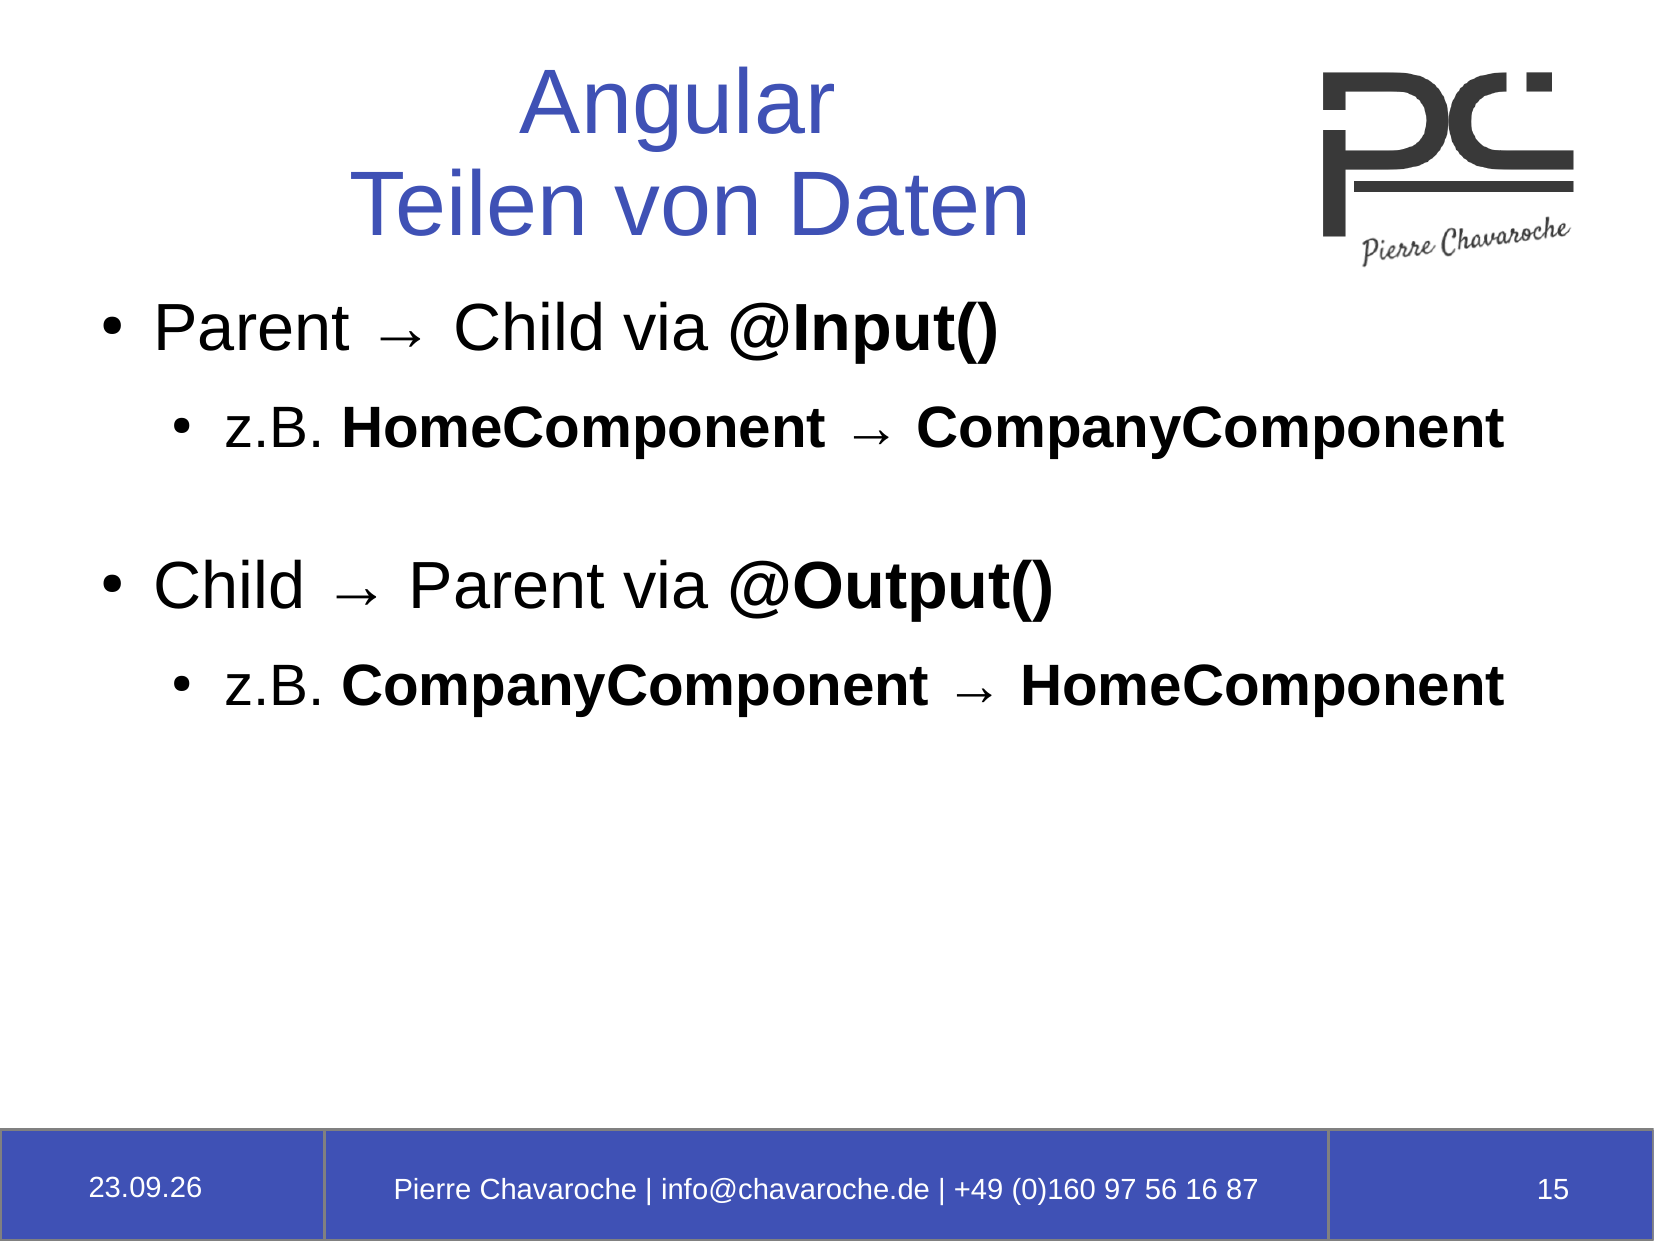

# Angular Teilen von Daten
Parent → Child via @Input()
z.B. HomeComponent → CompanyComponent
Child → Parent via @Output()
z.B. CompanyComponent → HomeComponent
Pierre Chavaroche | info@chavaroche.de | +49 (0)160 97 56 16 87
15